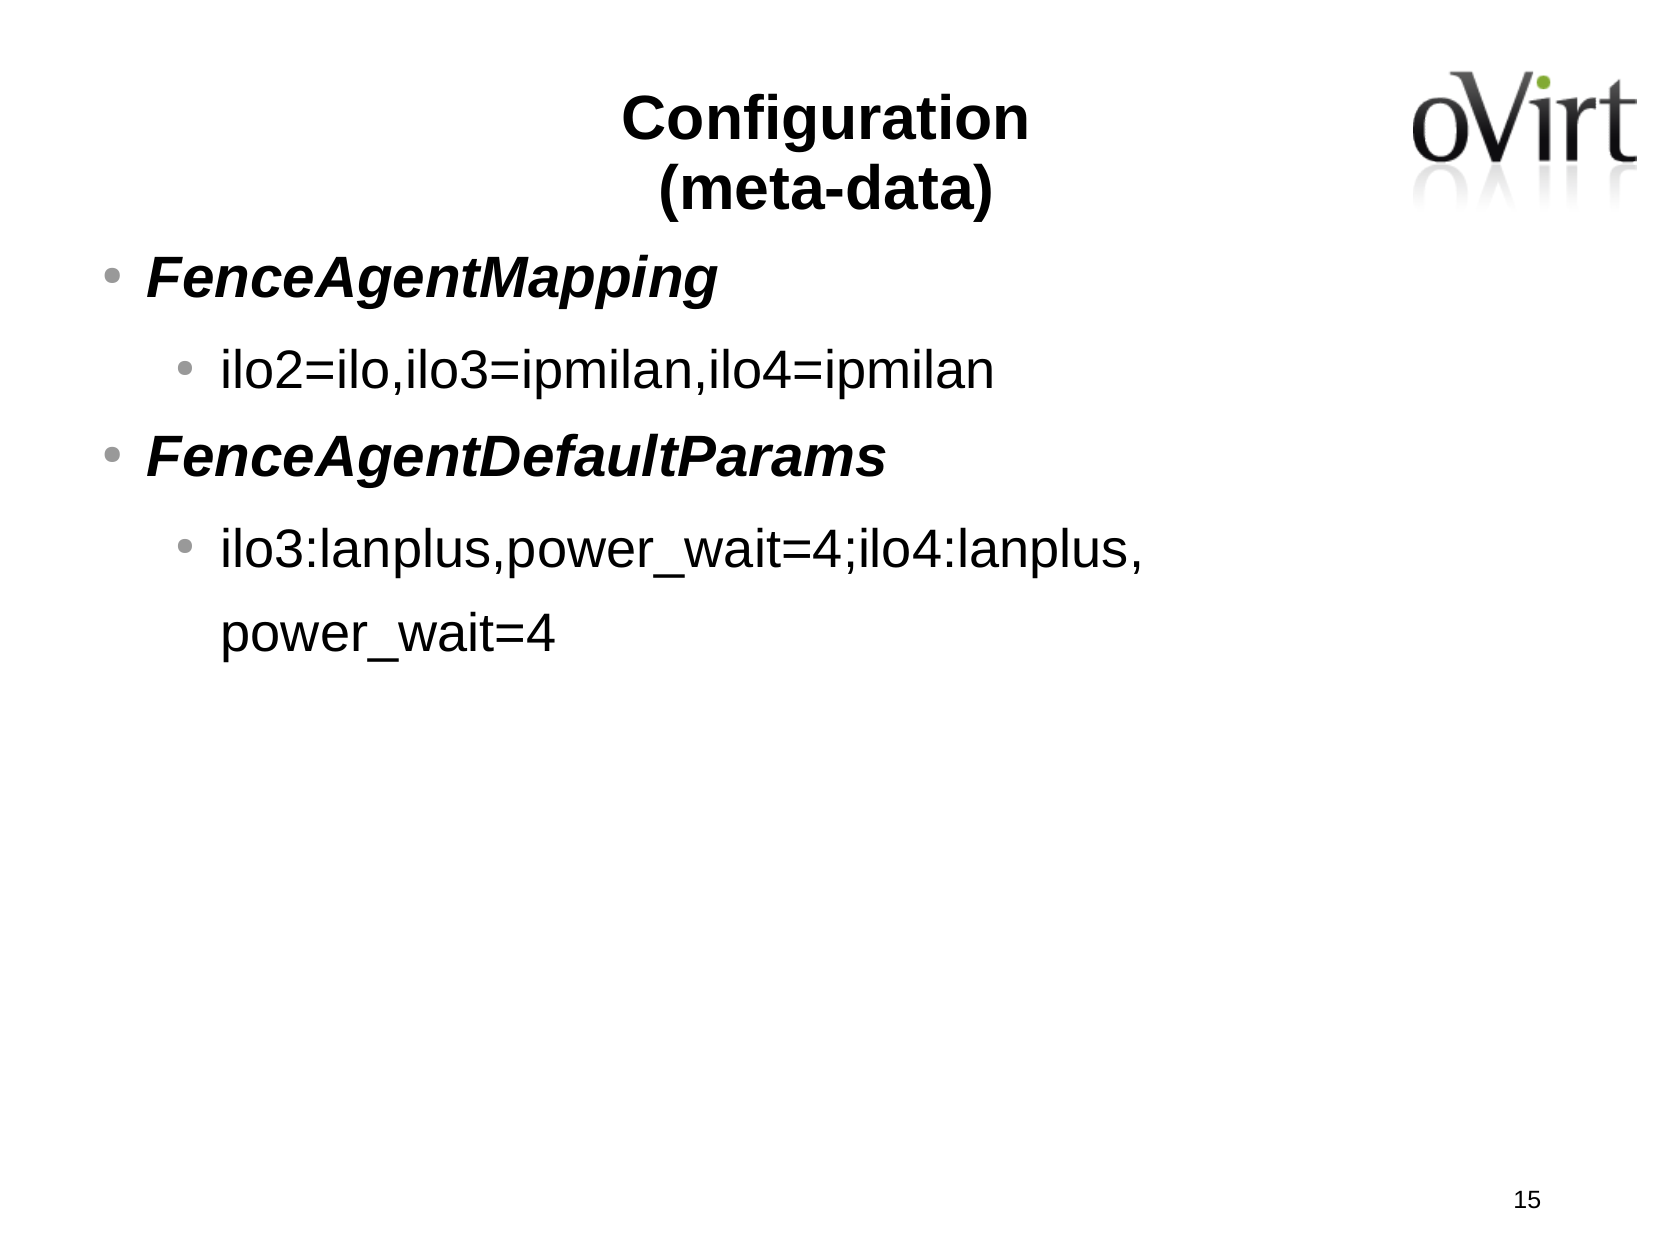

# Configuration (meta-data)
FenceAgentMapping
ilo2=ilo,ilo3=ipmilan,ilo4=ipmilan
FenceAgentDefaultParams
ilo3:lanplus,power_wait=4;ilo4:lanplus,
power_wait=4